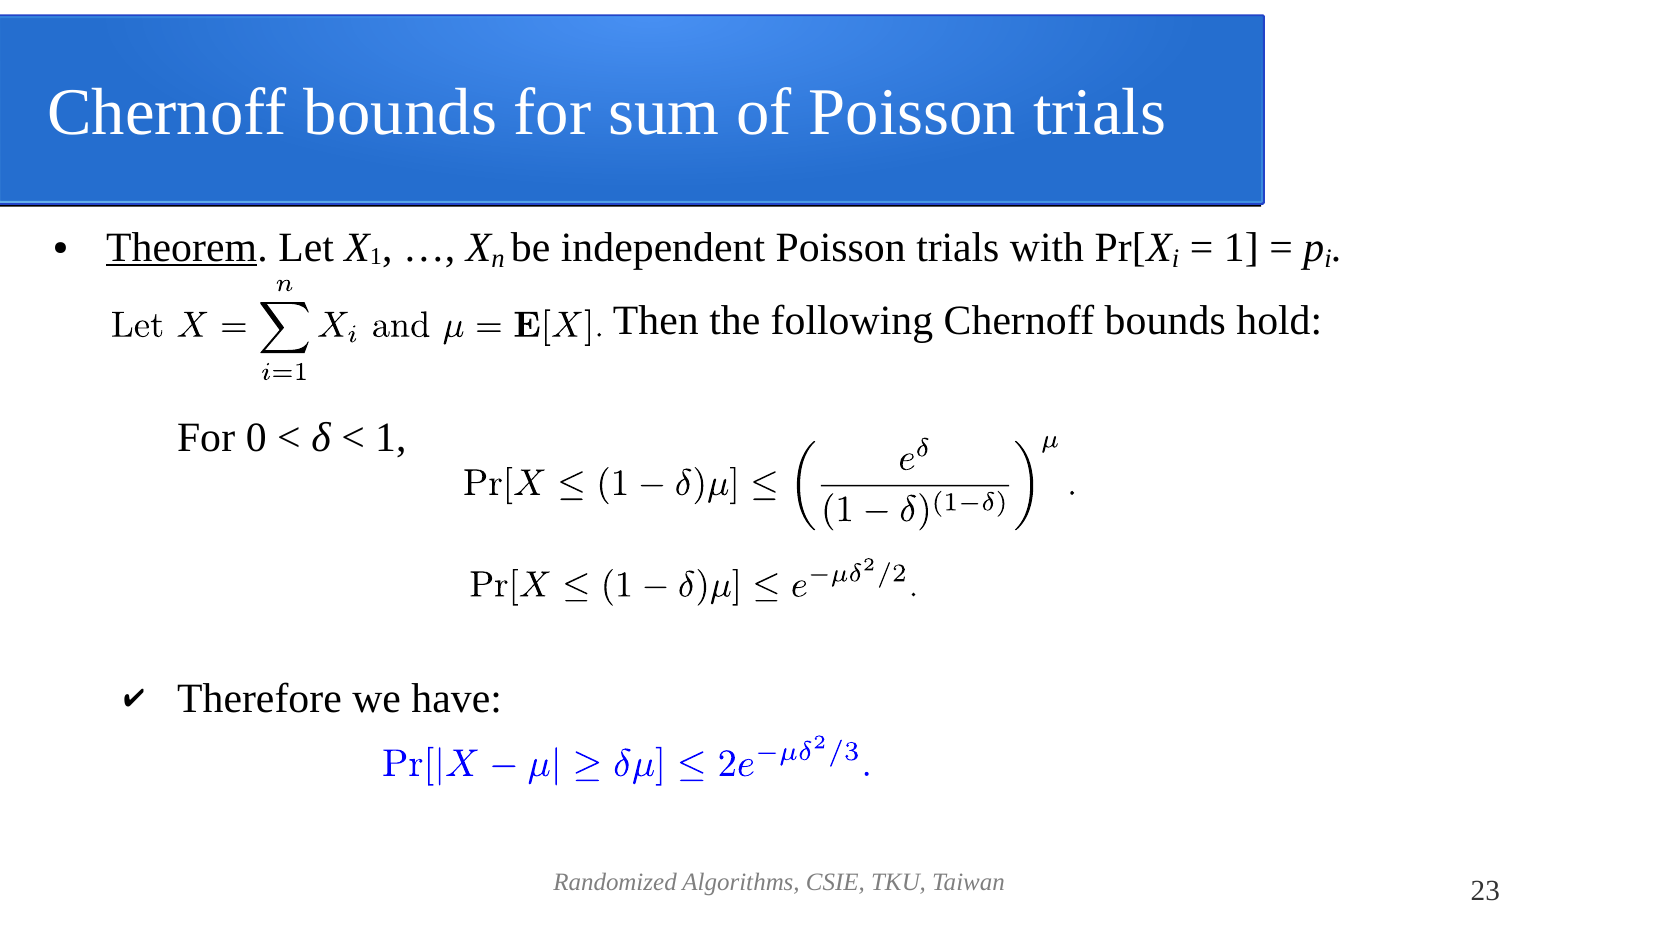

# Chernoff bounds for sum of Poisson trials
Theorem. Let X1, …, Xn be independent Poisson trials with Pr[Xi = 1] = pi.
 Then the following Chernoff bounds hold:
For 0 < δ < 1,
Therefore we have:
Randomized Algorithms, CSIE, TKU, Taiwan
23